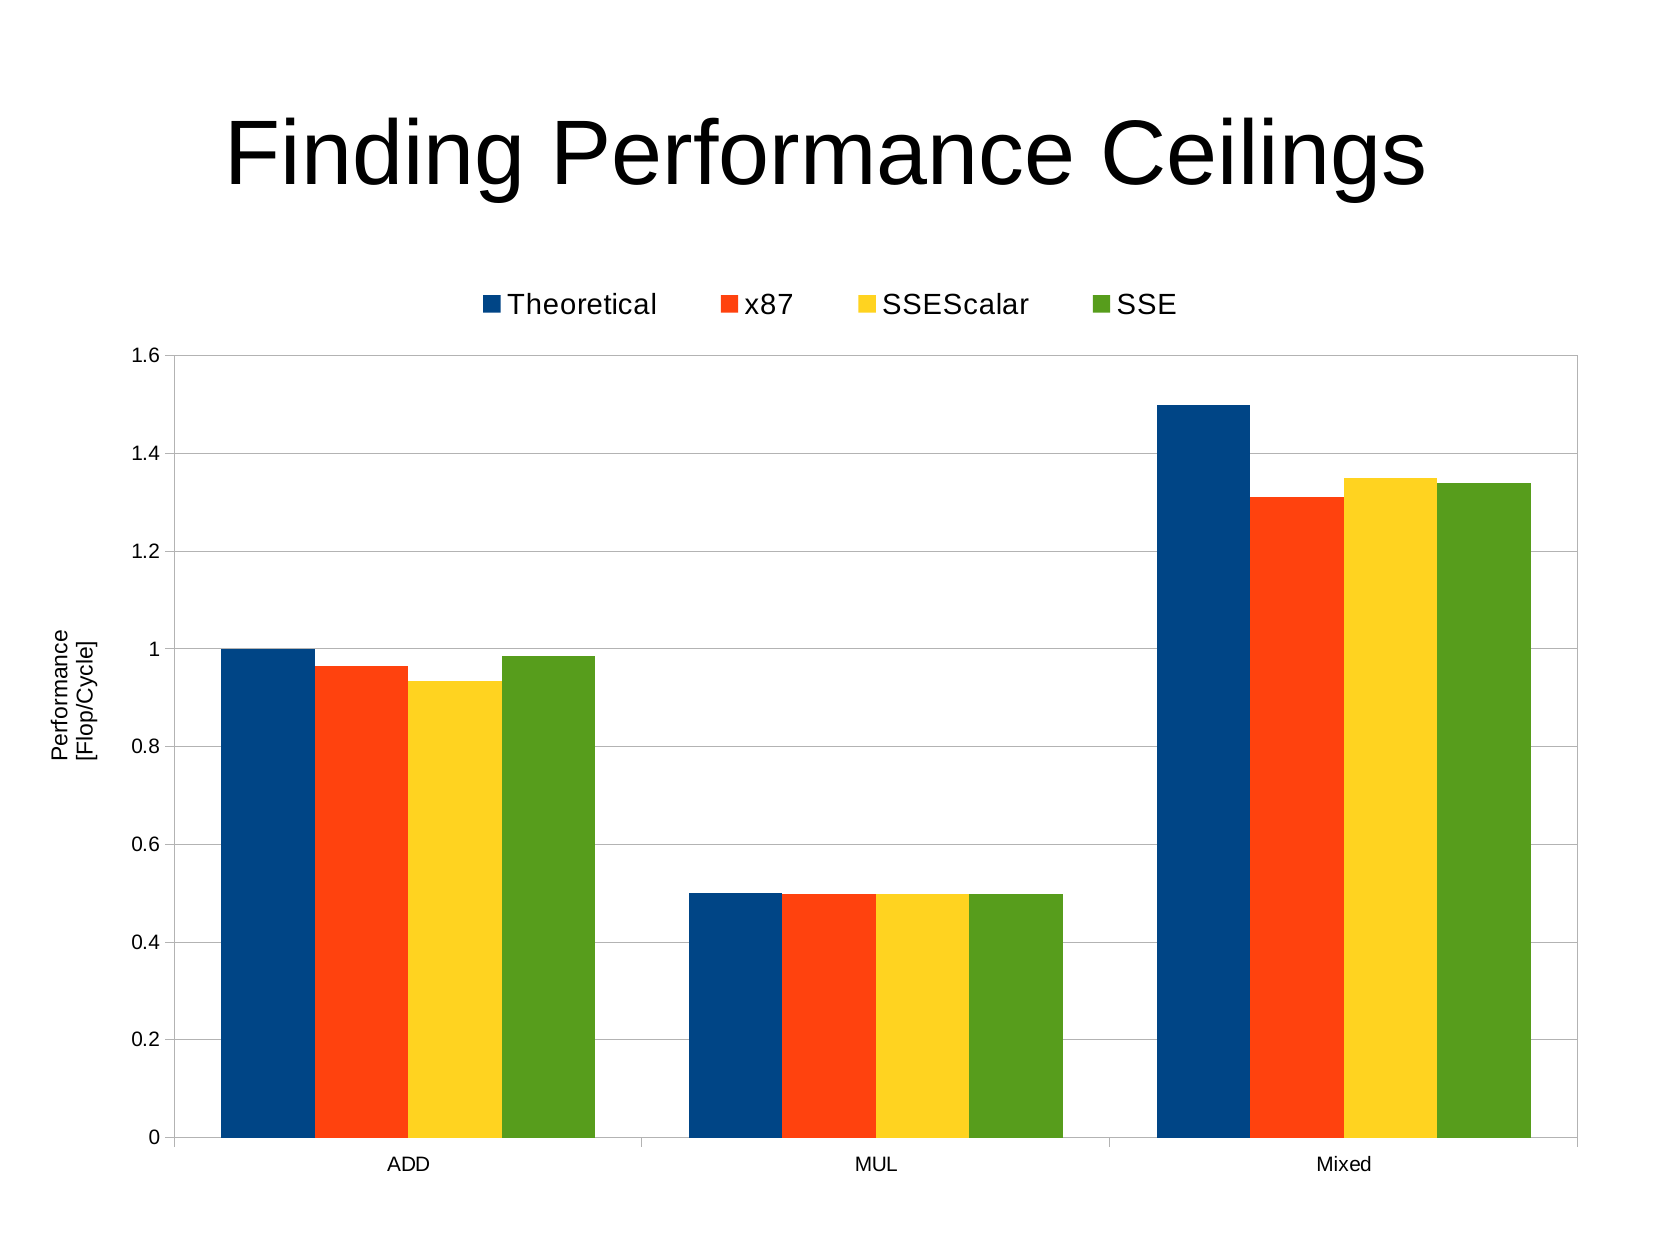

# Finding Performance Ceilings
### Chart
| Category | Theoretical | x87 | SSEScalar | SSE |
|---|---|---|---|---|
| ADD | 1.0 | 0.965 | 0.934 | 0.986 |
| MUL | 0.5 | 0.498 | 0.498 | 0.498 |
| Mixed | 1.5 | 1.31 | 1.35 | 1.34 |Performance
[Flop/Cycle]